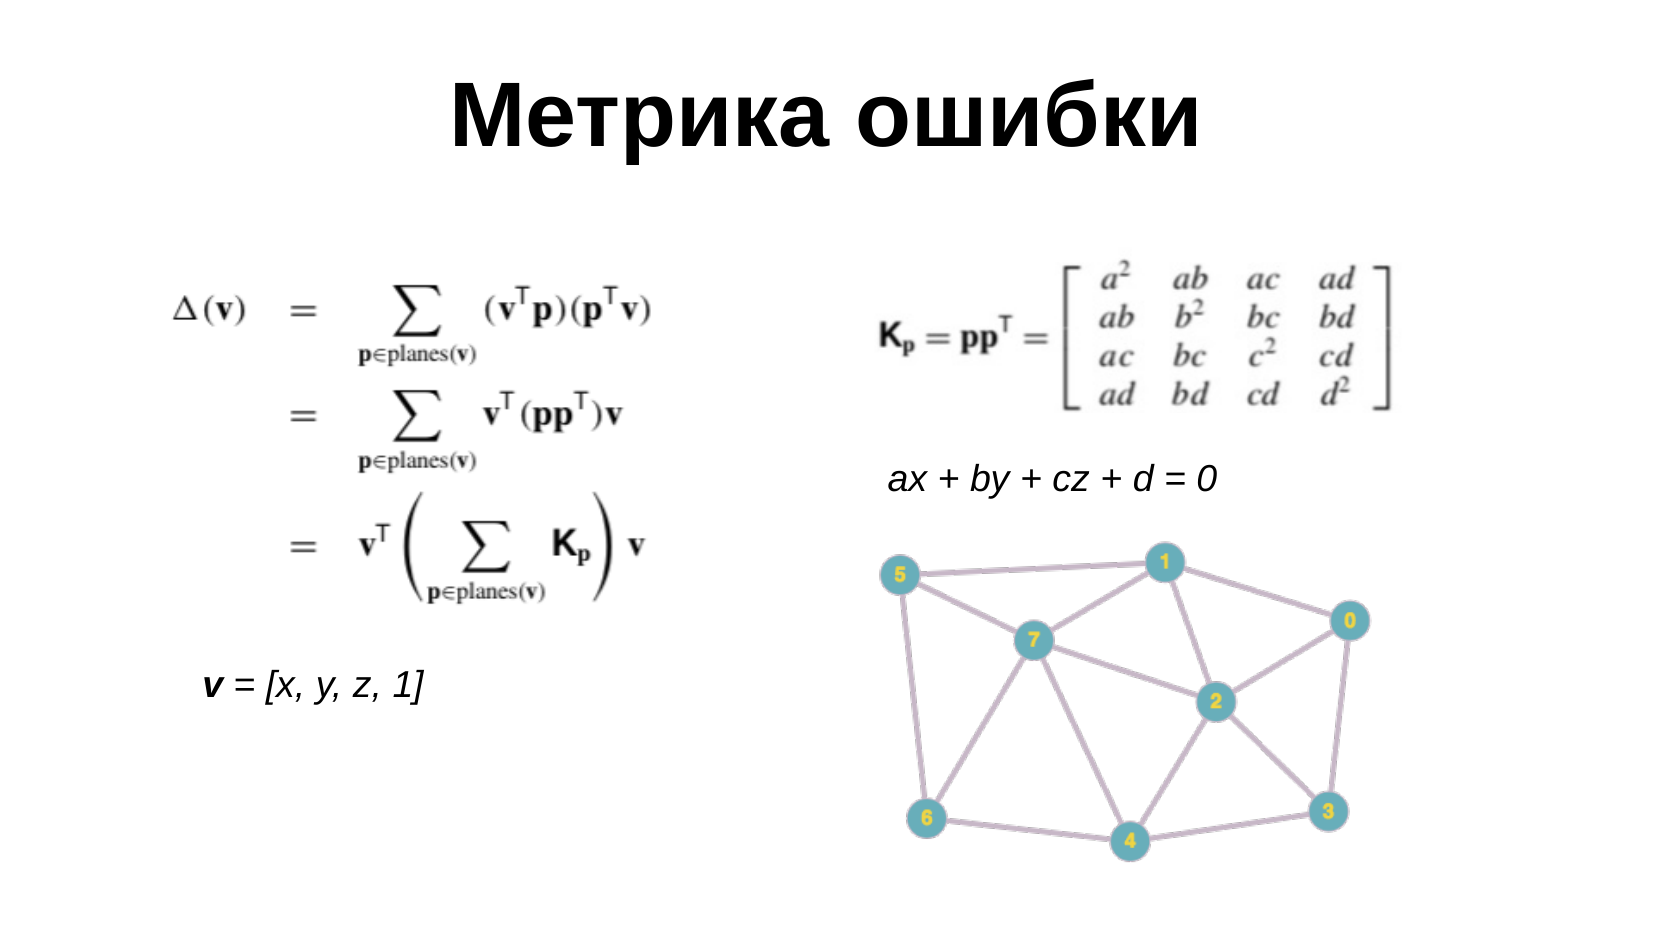

# Метрика ошибки
 ax + by + cz + d = 0
v = [x, y, z, 1]